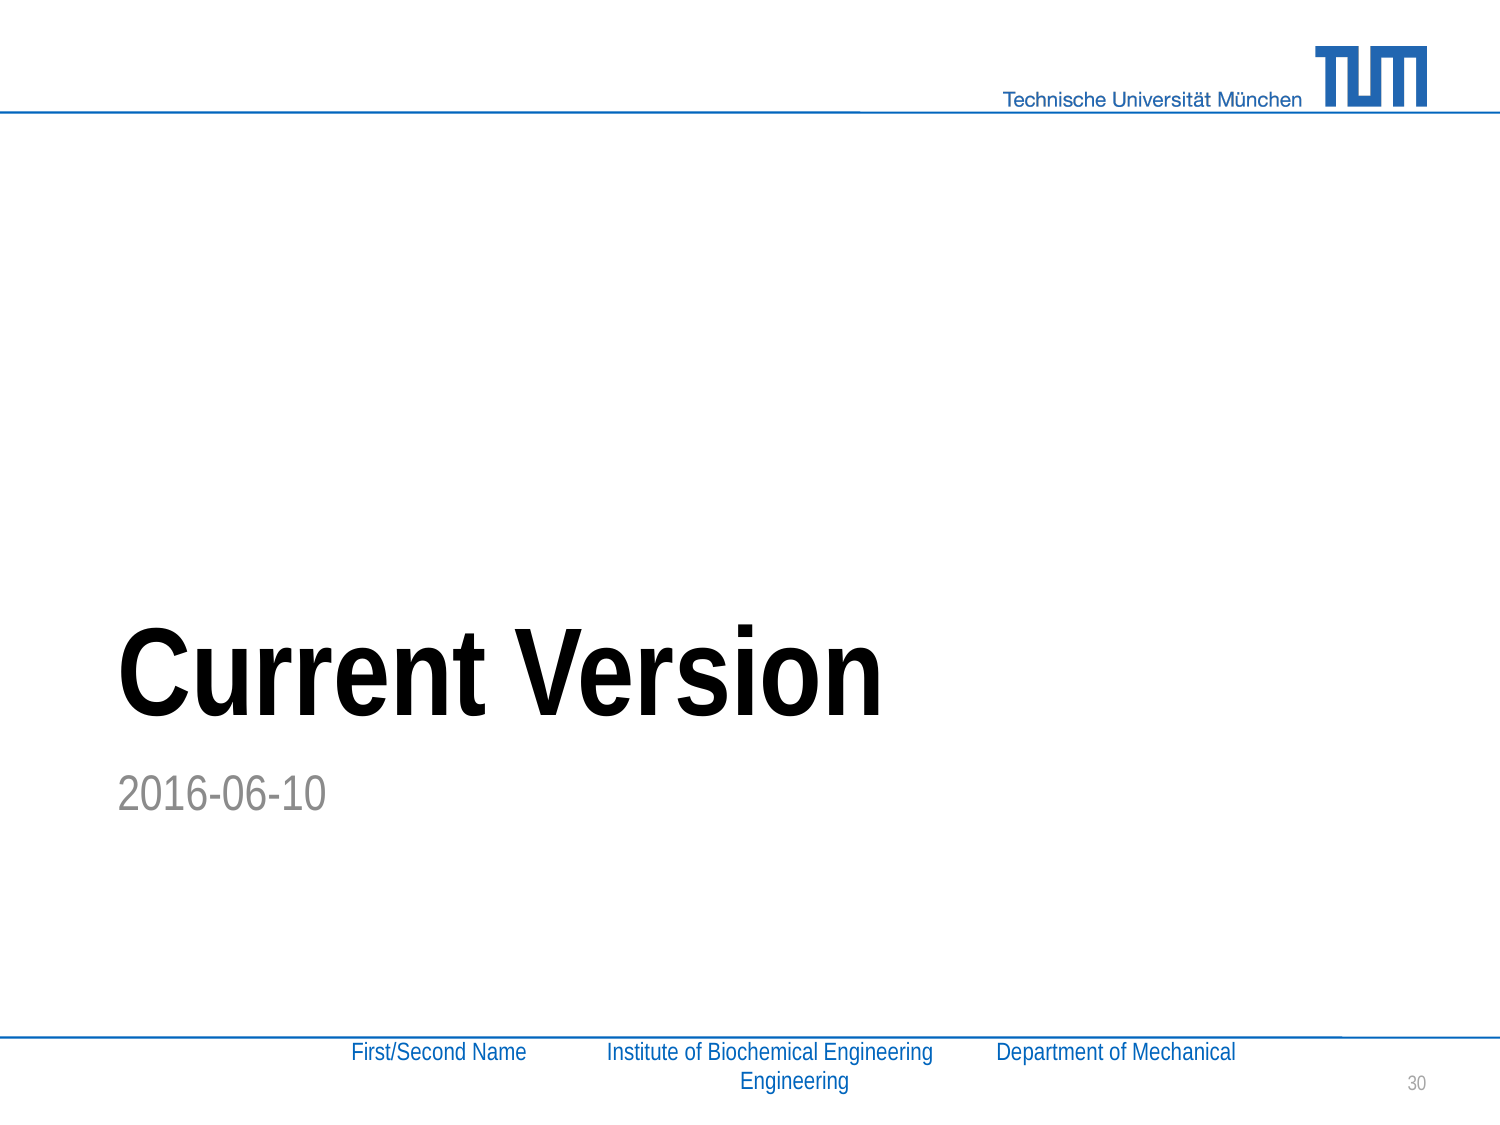

# Current Version
2016-06-10
First/Second Name Institute of Biochemical Engineering Department of Mechanical Engineering